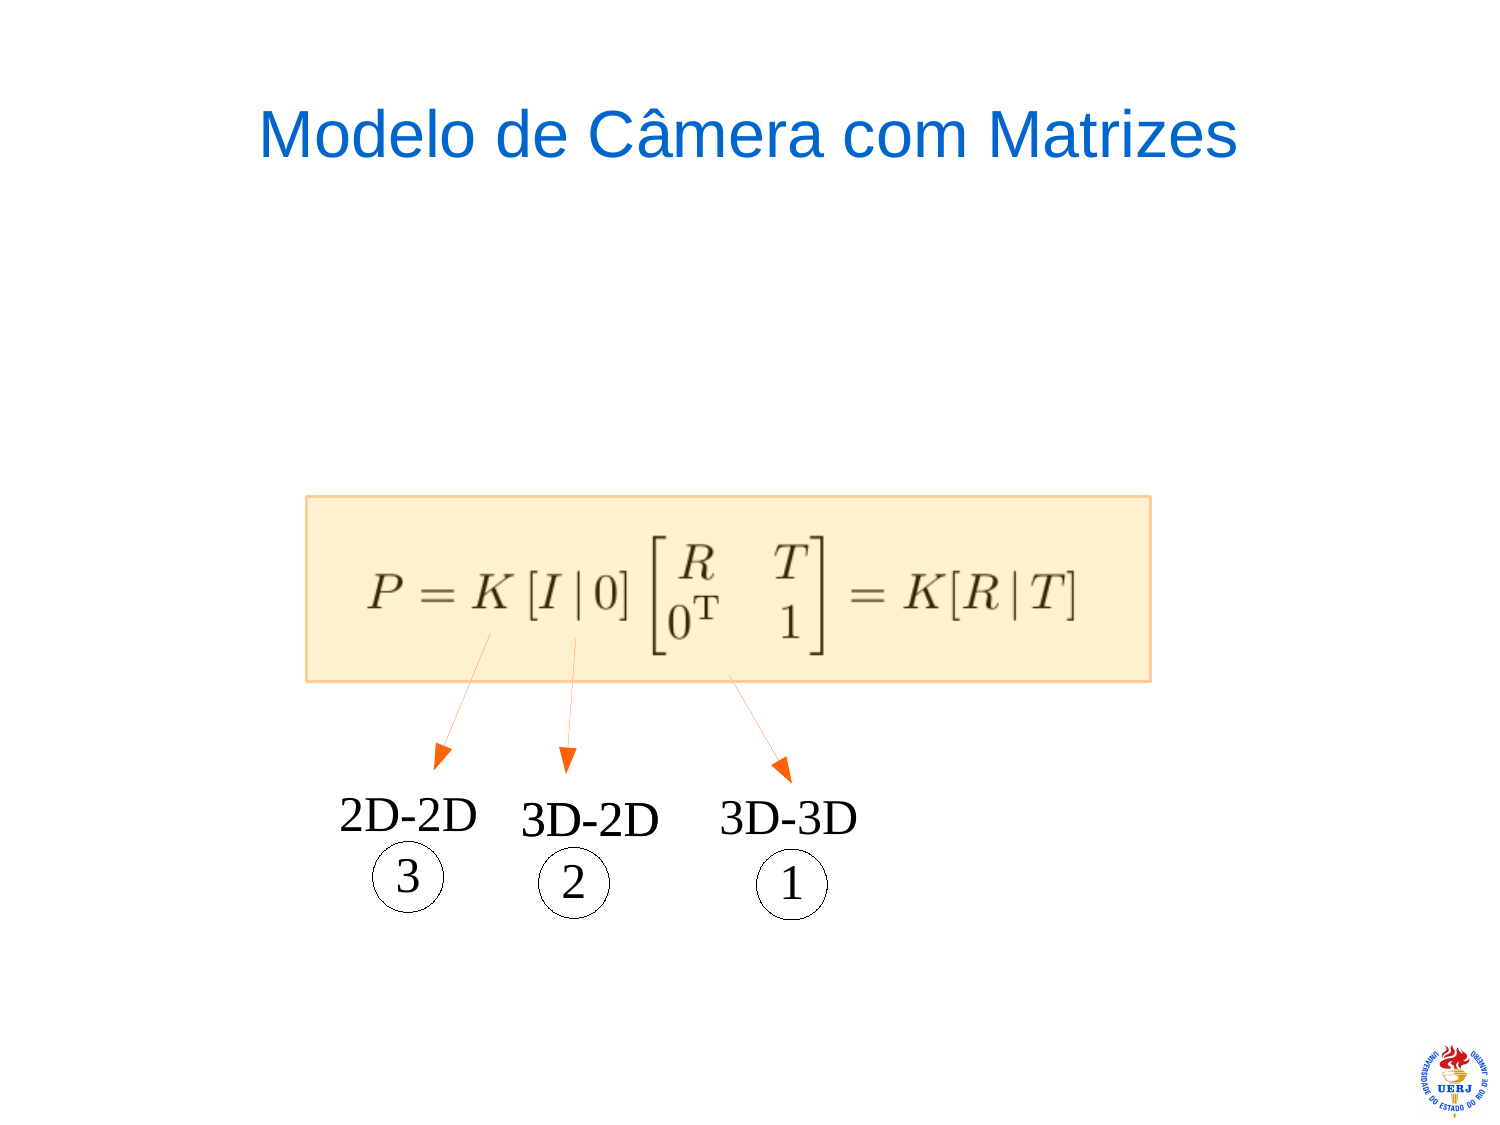

# Modelo de Câmera com Matrizes
2D-2D
3D-3D
3D-2D
3D-2D
3
2
1